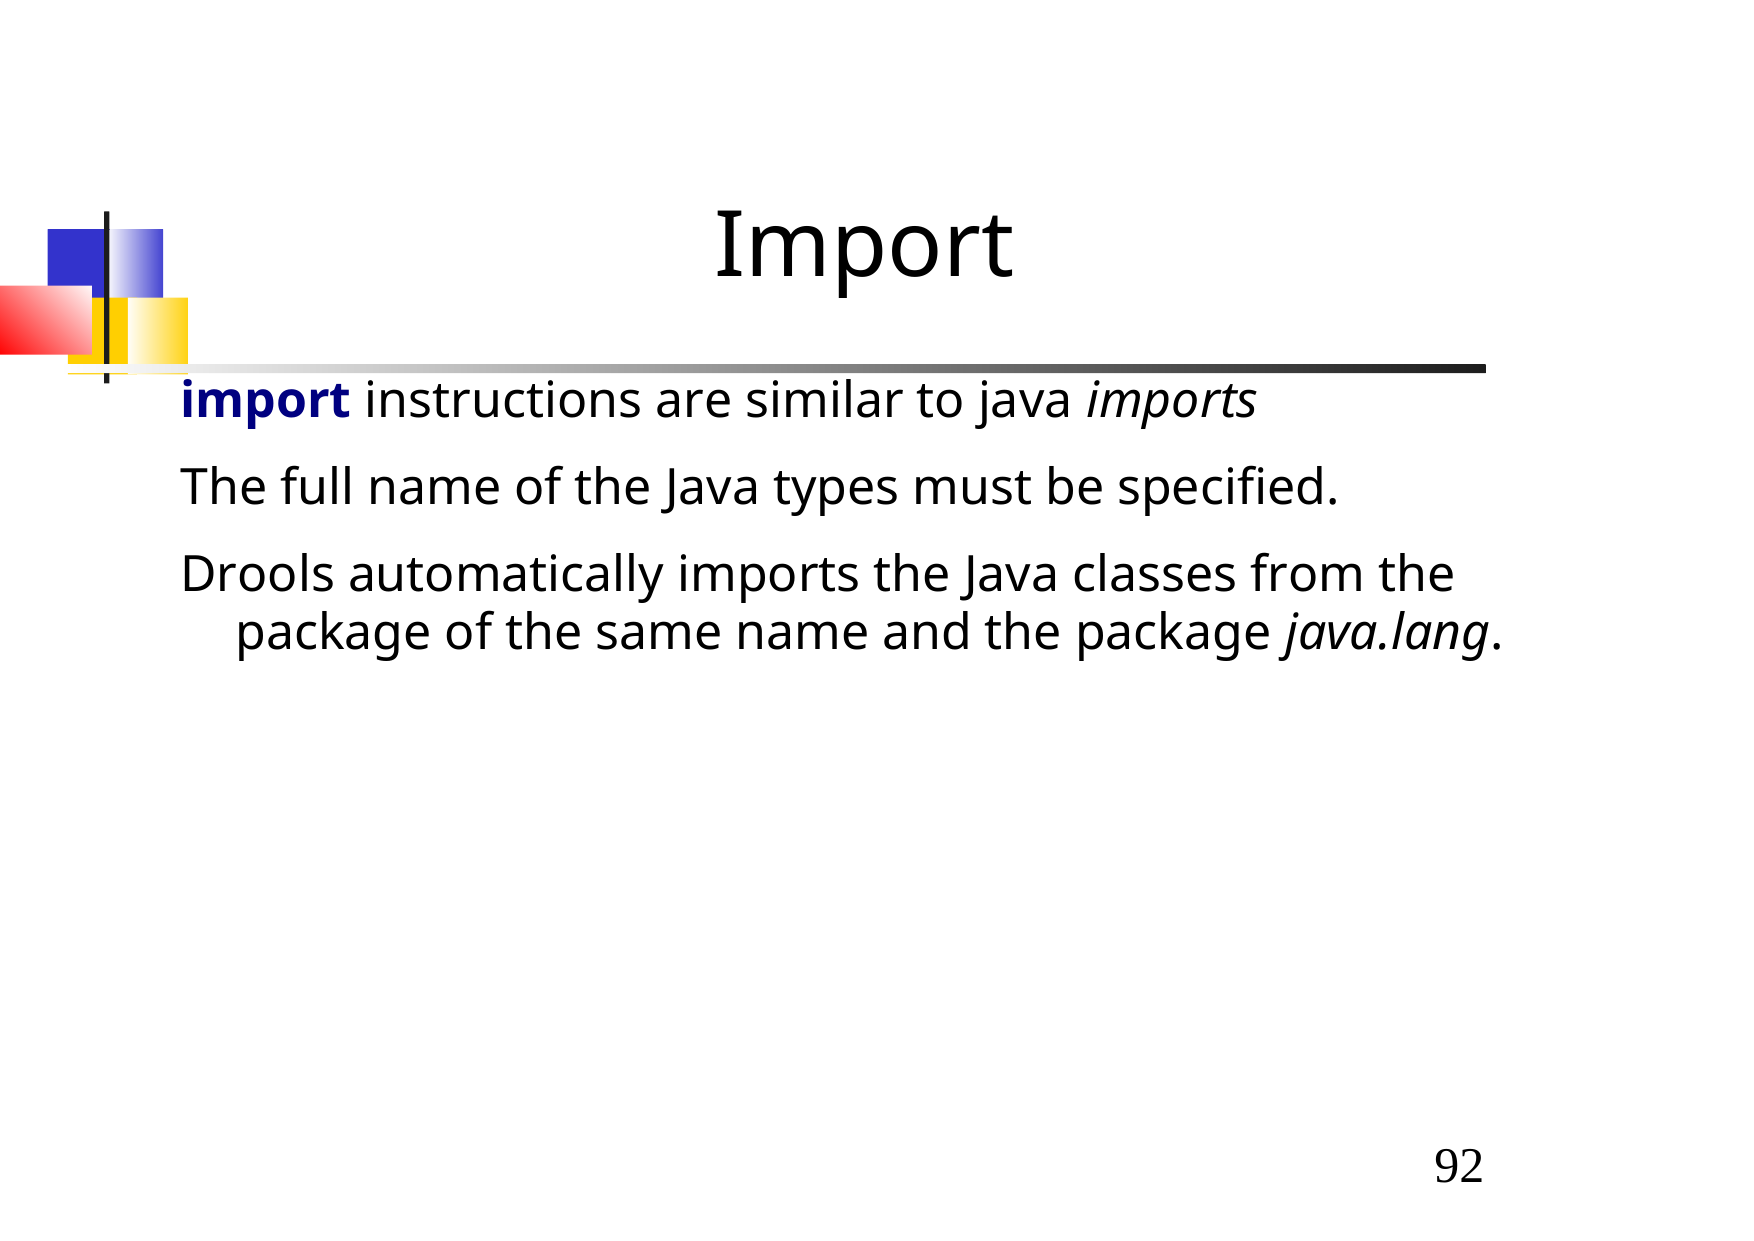

# Import
import instructions are similar to java imports
The full name of the Java types must be specified.
Drools automatically imports the Java classes from the package of the same name and the package java.lang.